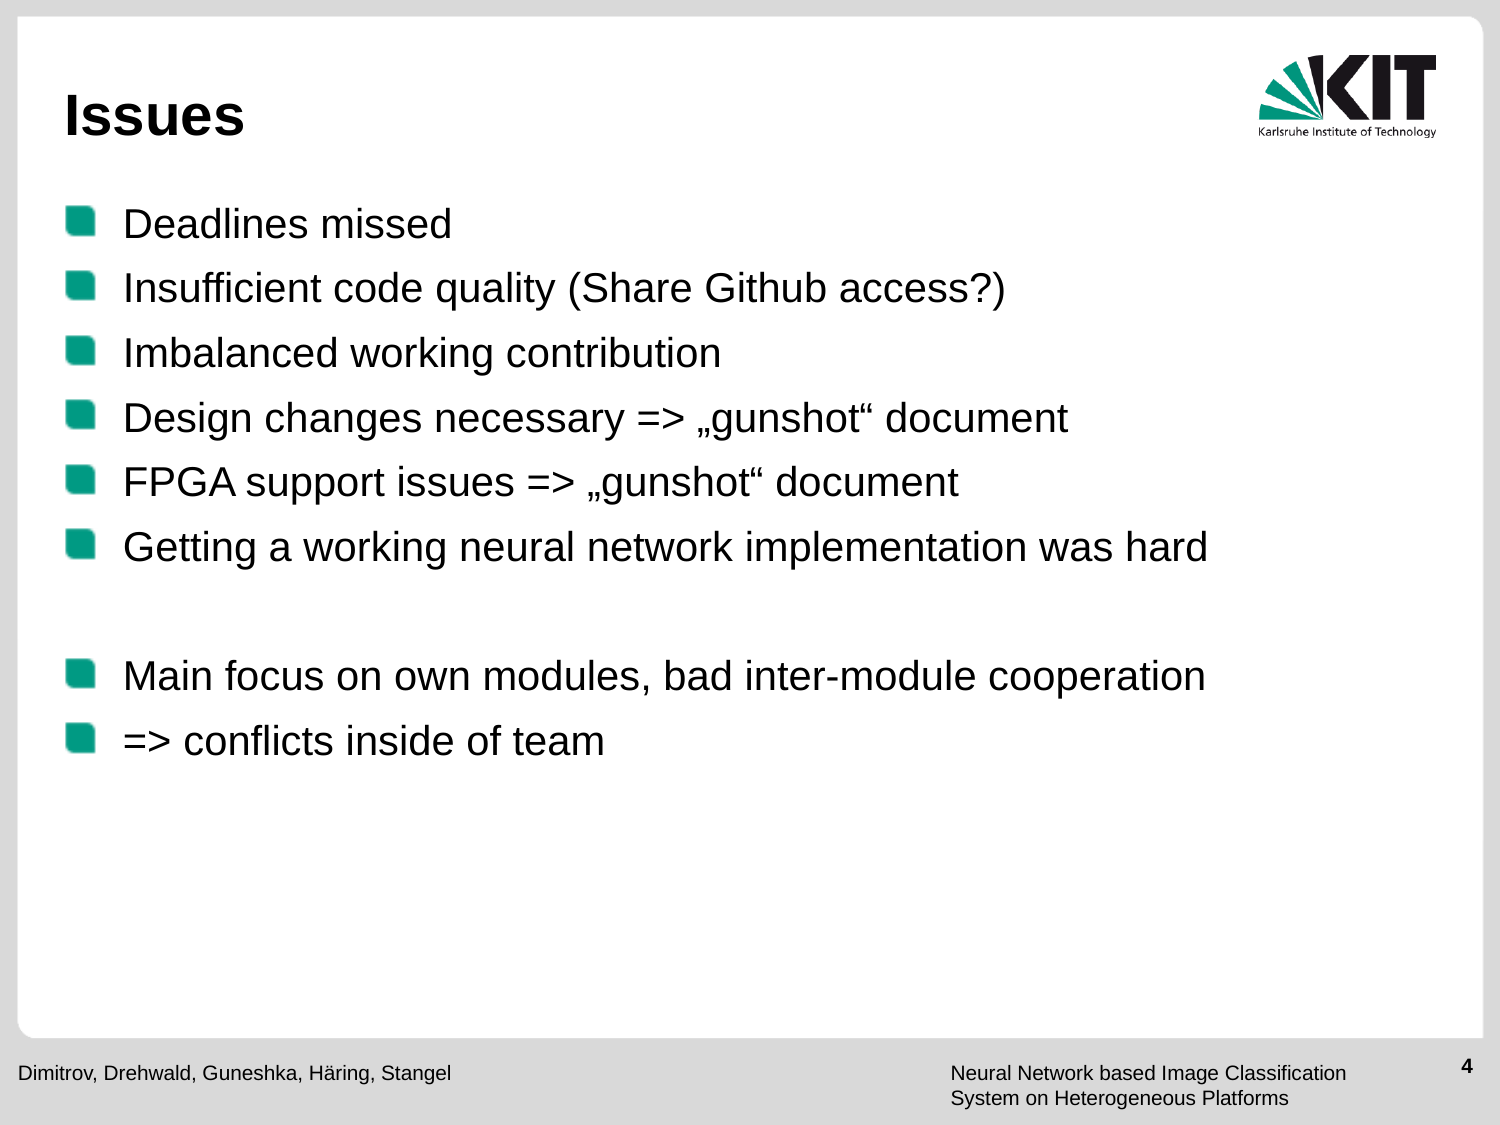

# Issues
Deadlines missed
Insufficient code quality (Share Github access?)
Imbalanced working contribution
Design changes necessary => „gunshot“ document
FPGA support issues => „gunshot“ document
Getting a working neural network implementation was hard
Main focus on own modules, bad inter-module cooperation
=> conflicts inside of team
Dimitrov, Drehwald, Guneshka, Häring, Stangel
Neural Network based Image Classification System on Heterogeneous Platforms